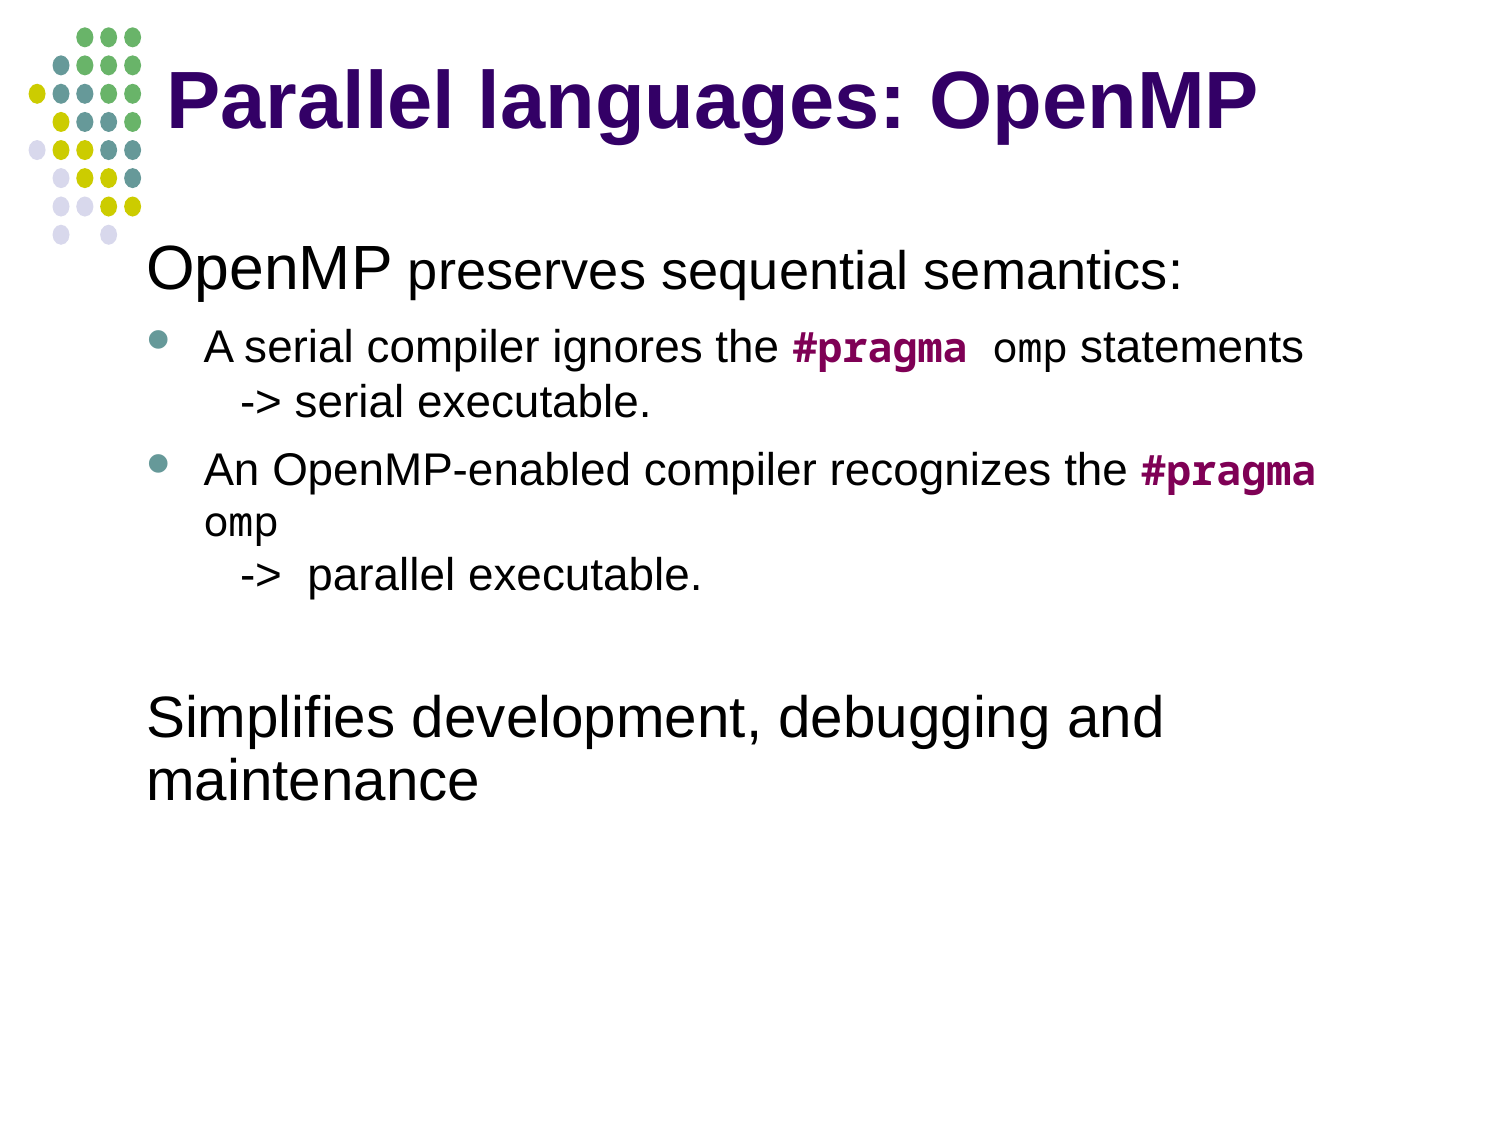

# Parallel languages: OpenMP
OpenMP preserves sequential semantics:
A serial compiler ignores the #pragma omp statements
	-> serial executable.
An OpenMP-enabled compiler recognizes the #pragma omp
	-> parallel executable.
Simplifies development, debugging and maintenance